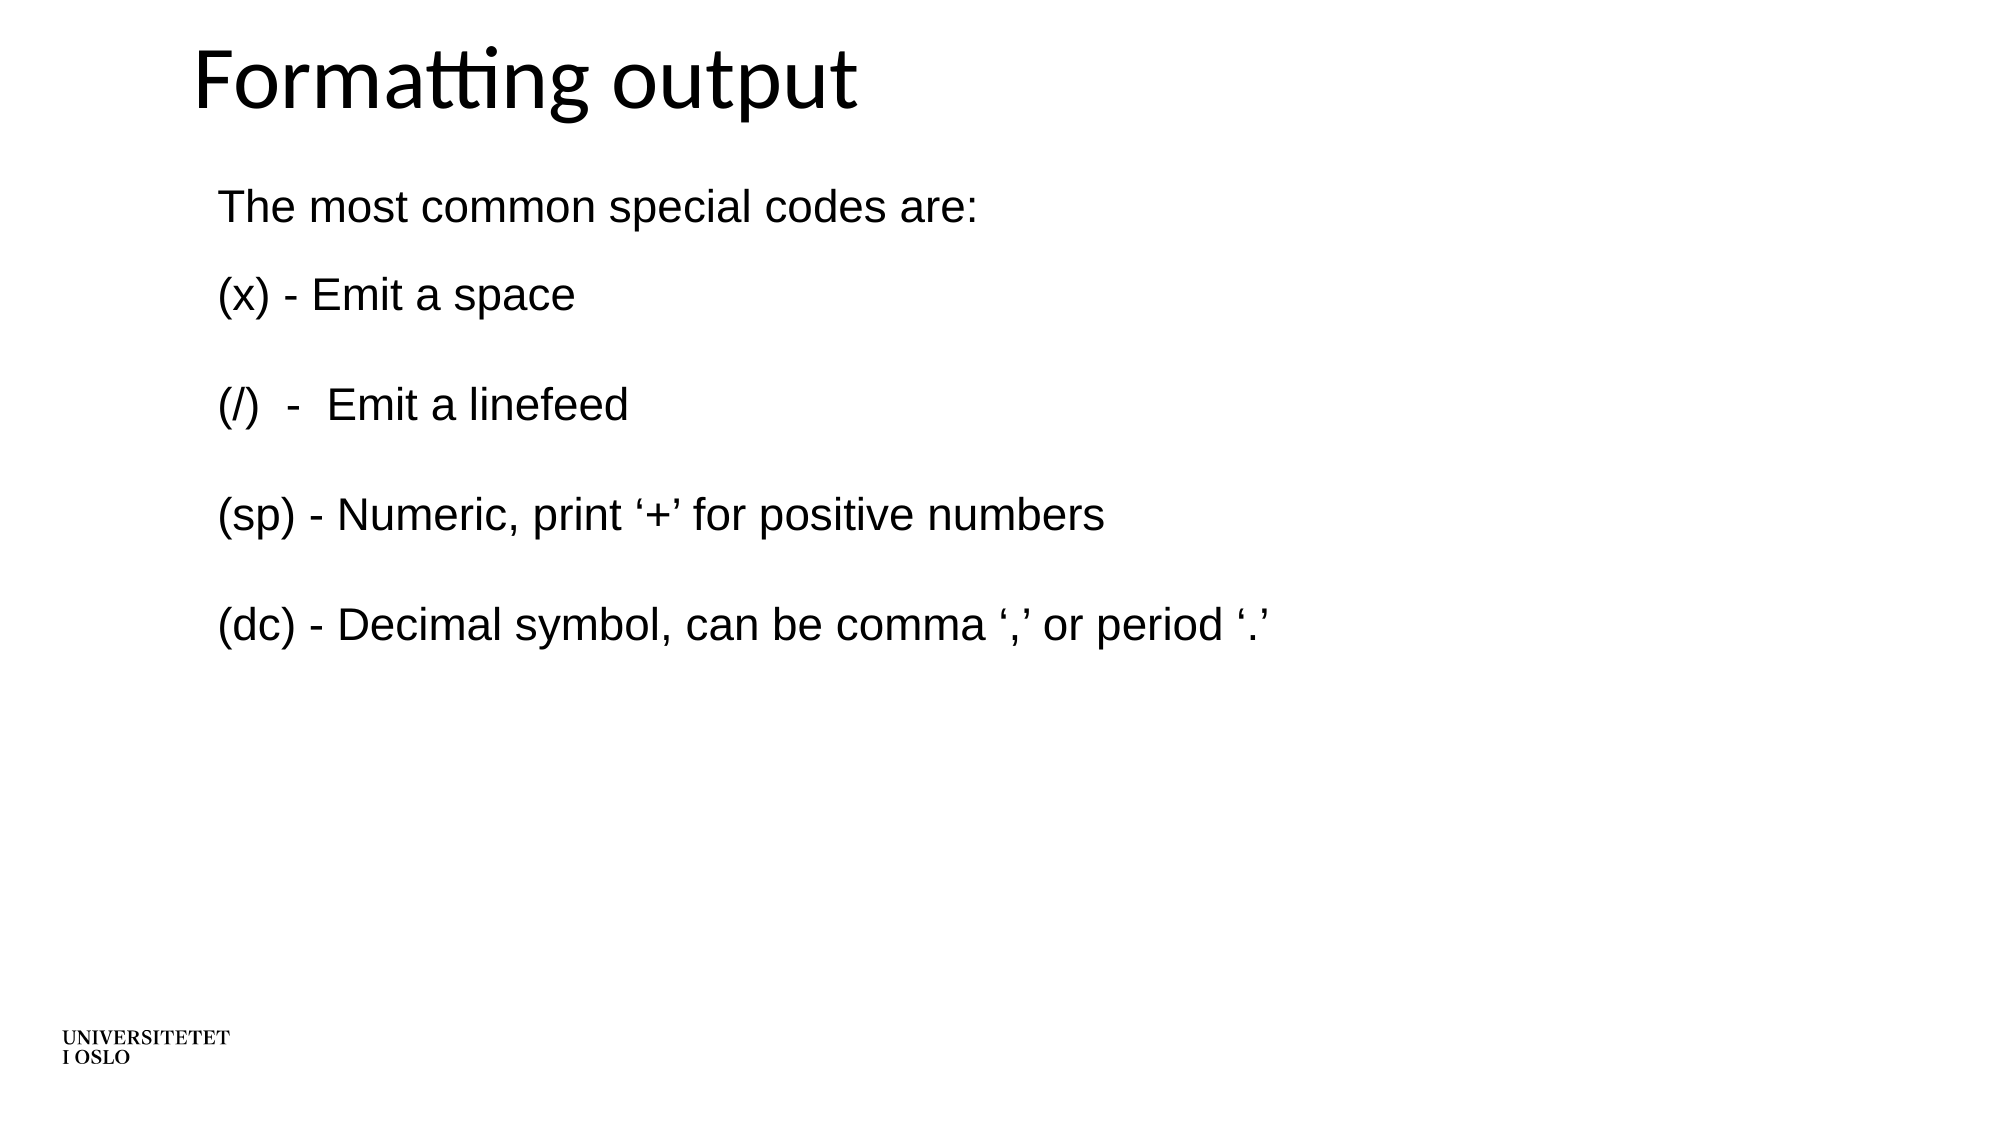

Formatting output
The most common special codes are:
(x) - Emit a space
(/) - Emit a linefeed
(sp) - Numeric, print ‘+’ for positive numbers
(dc) - Decimal symbol, can be comma ‘,’ or period ‘.’